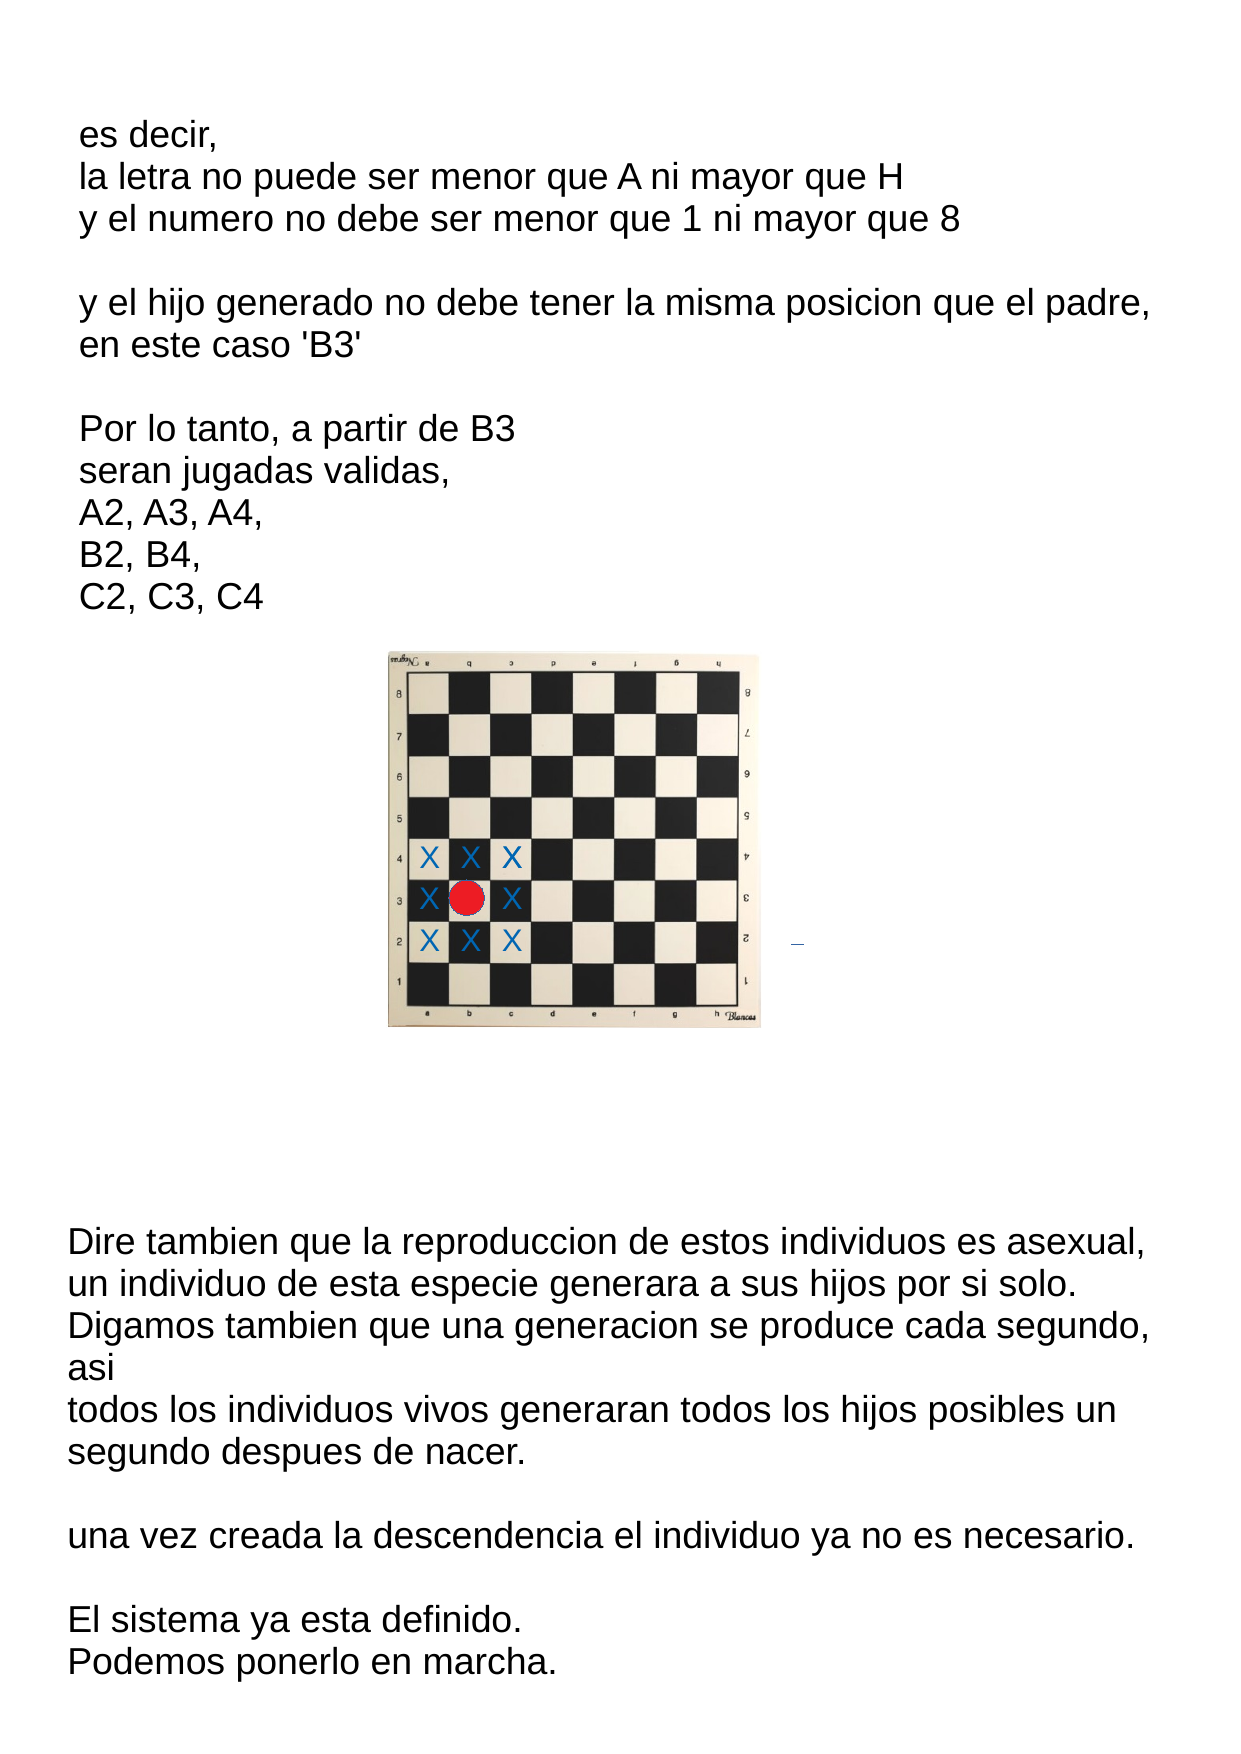

es decir,
la letra no puede ser menor que A ni mayor que H
y el numero no debe ser menor que 1 ni mayor que 8
y el hijo generado no debe tener la misma posicion que el padre,
en este caso 'B3'
Por lo tanto, a partir de B3
seran jugadas validas,
A2, A3, A4,
B2, B4,
C2, C3, C4
X
X
X
X
X
X
X
X
X
Dire tambien que la reproduccion de estos individuos es asexual, un individuo de esta especie generara a sus hijos por si solo.
Digamos tambien que una generacion se produce cada segundo,
asi
todos los individuos vivos generaran todos los hijos posibles un segundo despues de nacer.
una vez creada la descendencia el individuo ya no es necesario.
El sistema ya esta definido.
Podemos ponerlo en marcha.